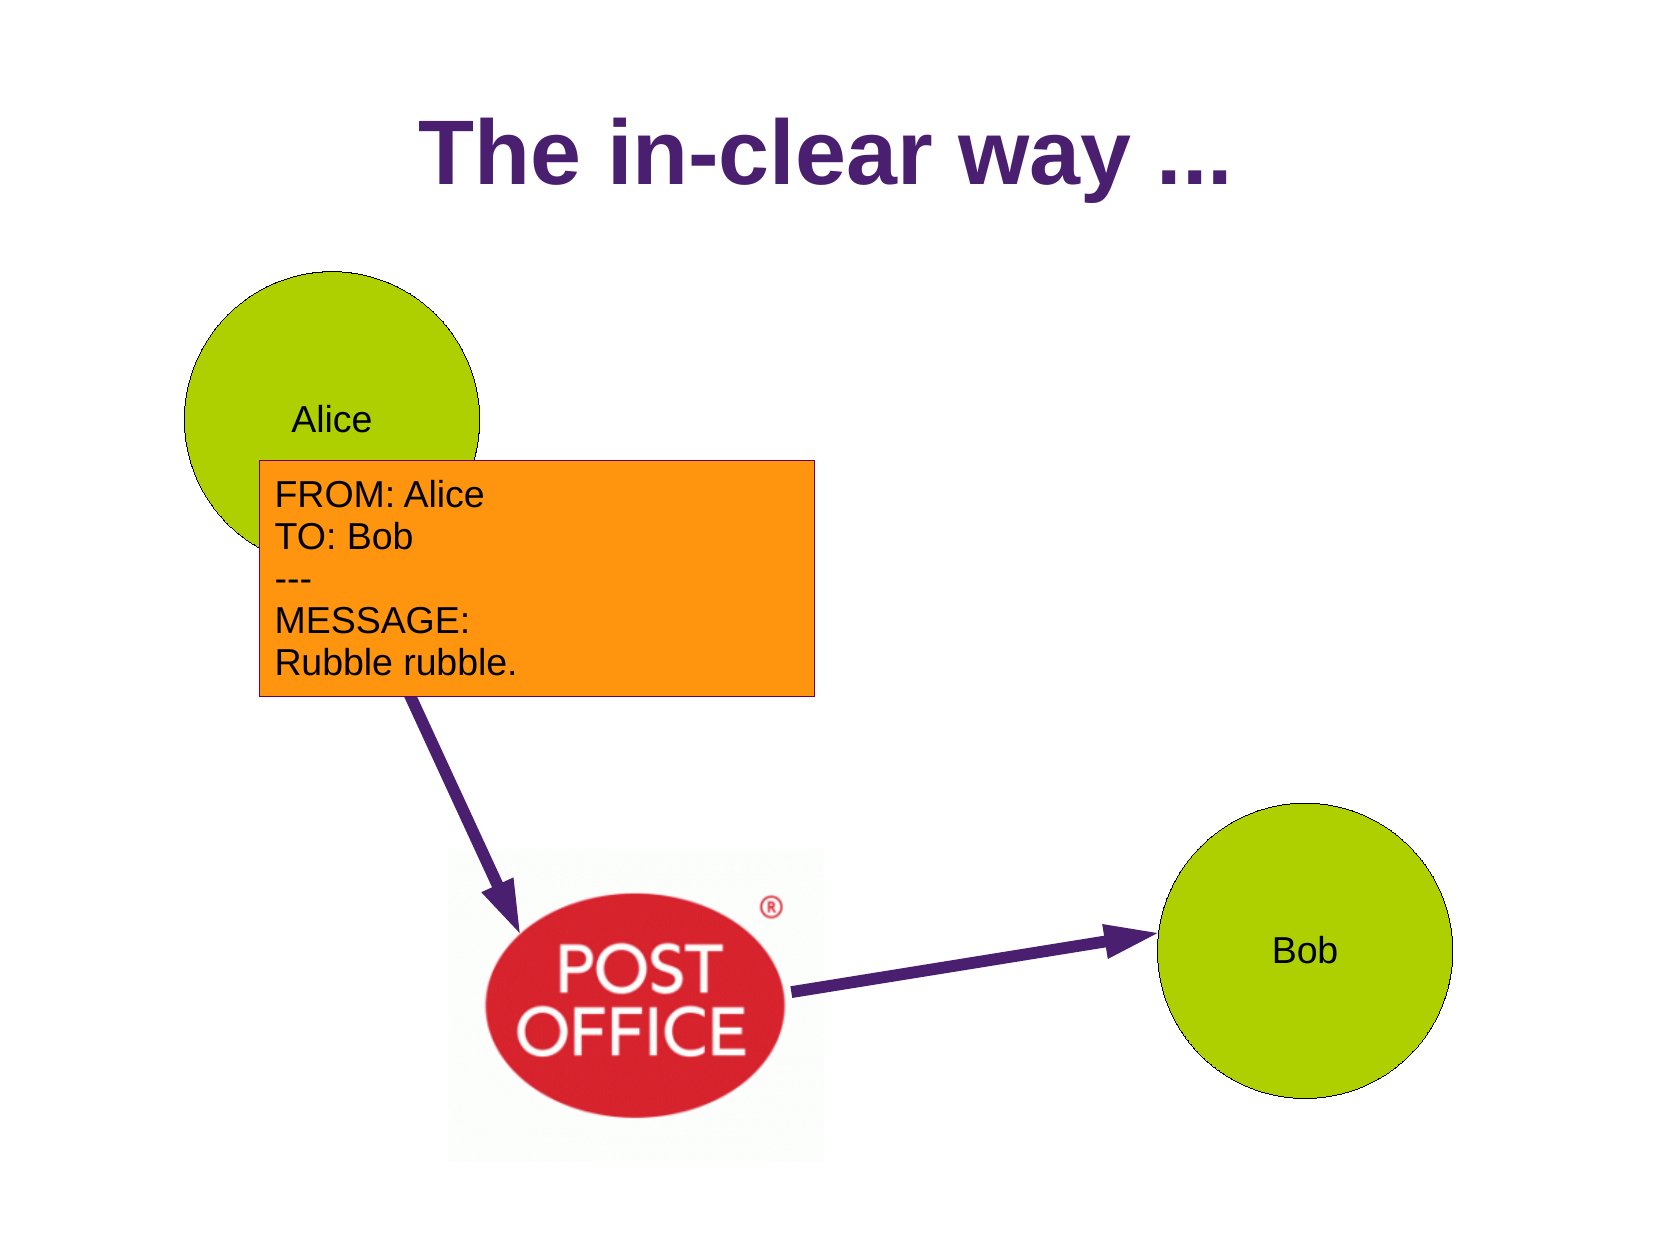

# The in-clear way ...
Alice
FROM: Alice
TO: Bob
---
MESSAGE:
Rubble rubble.
Bob